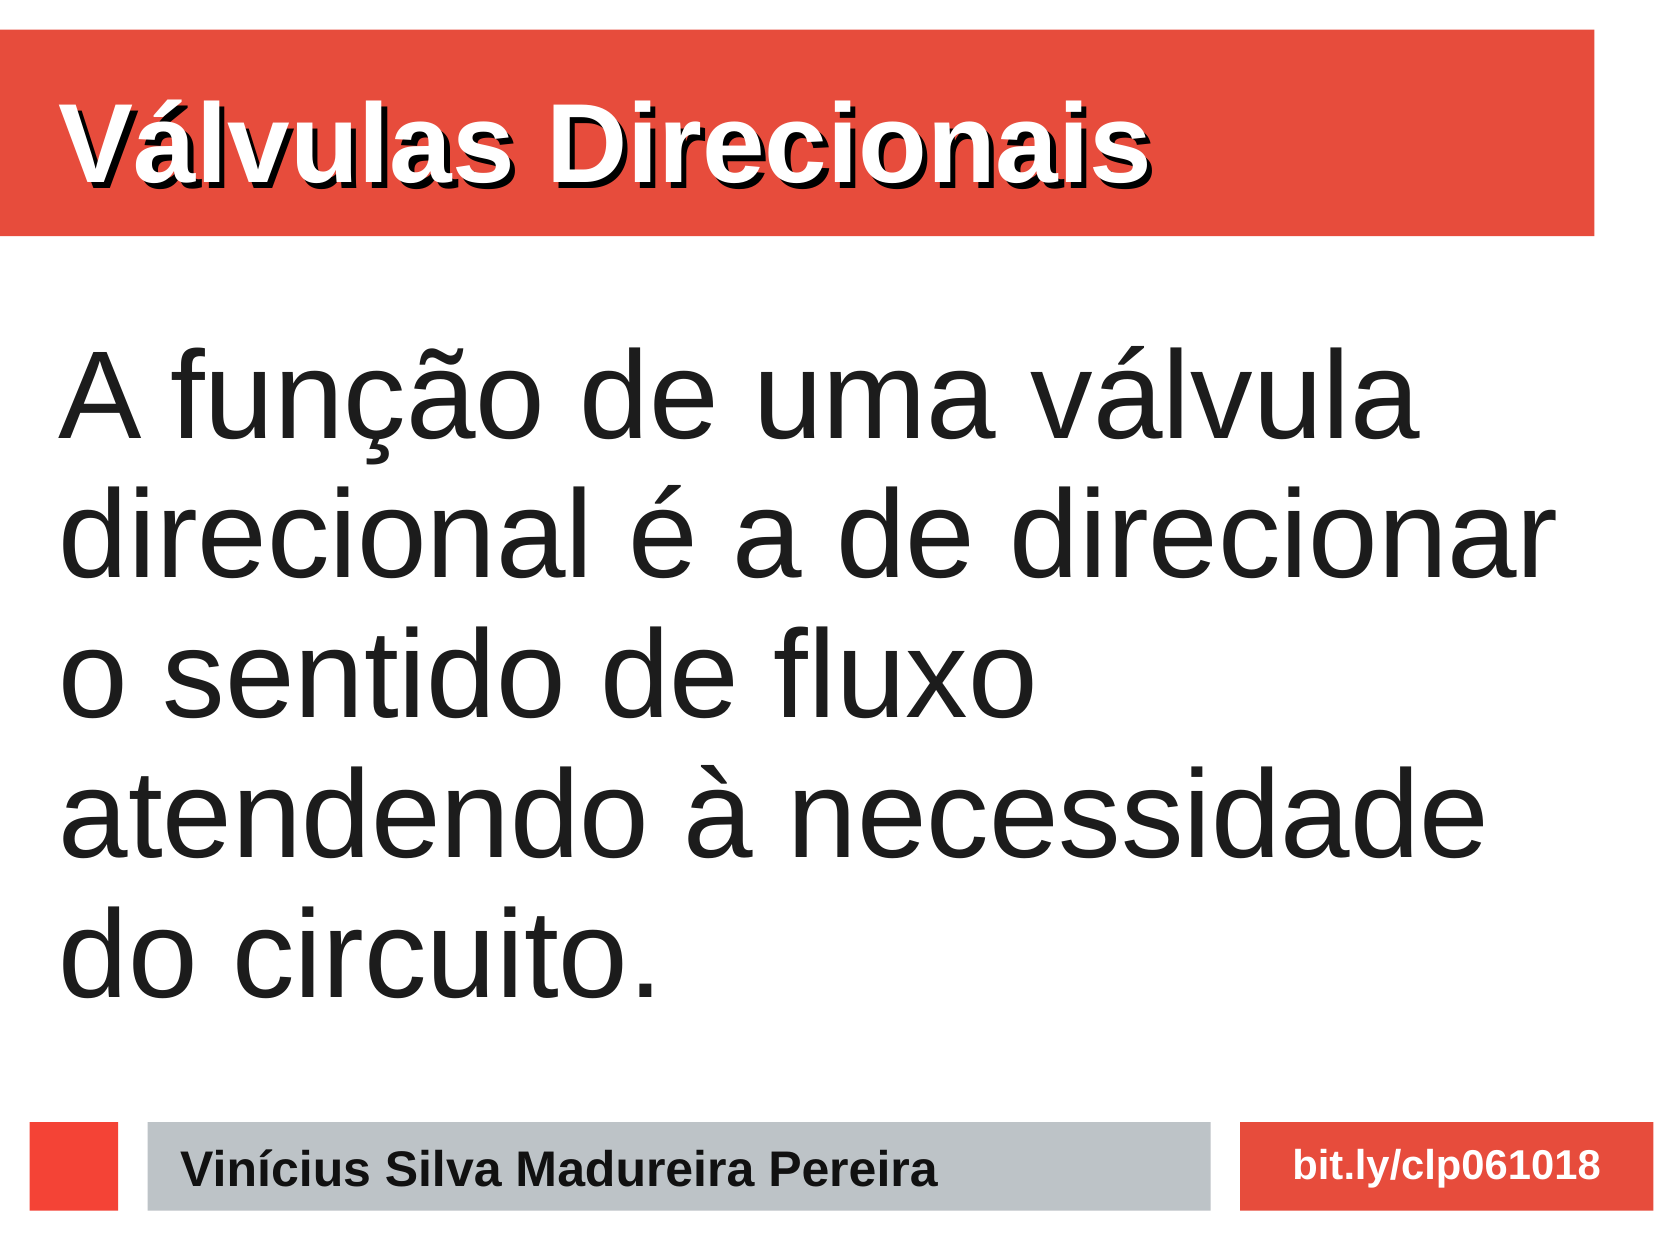

# Válvulas Direcionais
A função de uma válvula direcional é a de direcionar o sentido de fluxo atendendo à necessidade do circuito.
Vinícius Silva Madureira Pereira
bit.ly/clp061018